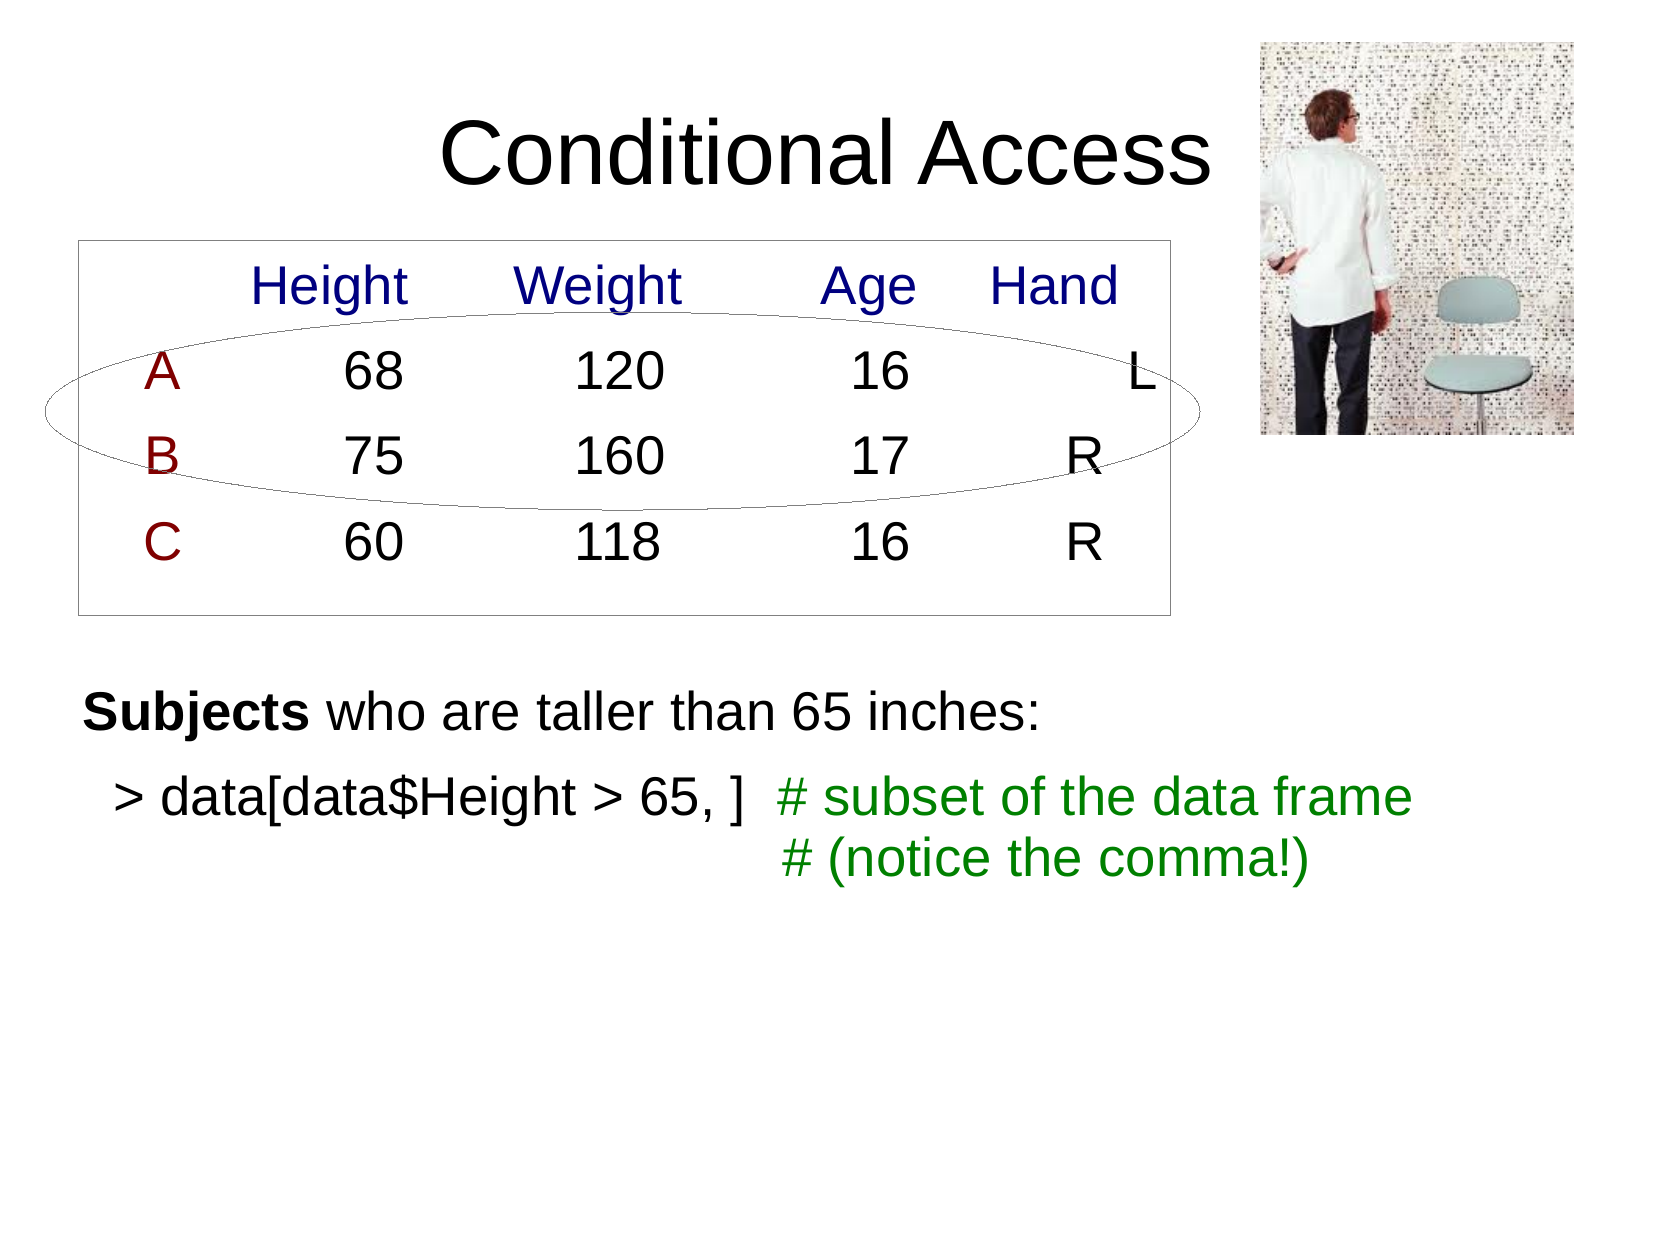

# Conditional Access
 Height			 		Weight			 	Age		 Hand
 		A			 		 	 68 			 			 	120	 	 16					 			 L
 	B		 		 		 75		 	 	160	 	 17				 	 R
 C		 		 		 60		 	 	118	 	 16			 	 R
Subjects who are taller than 65 inches:
 > data[data$Height > 65, ] # subset of the data frame # (notice the comma!)